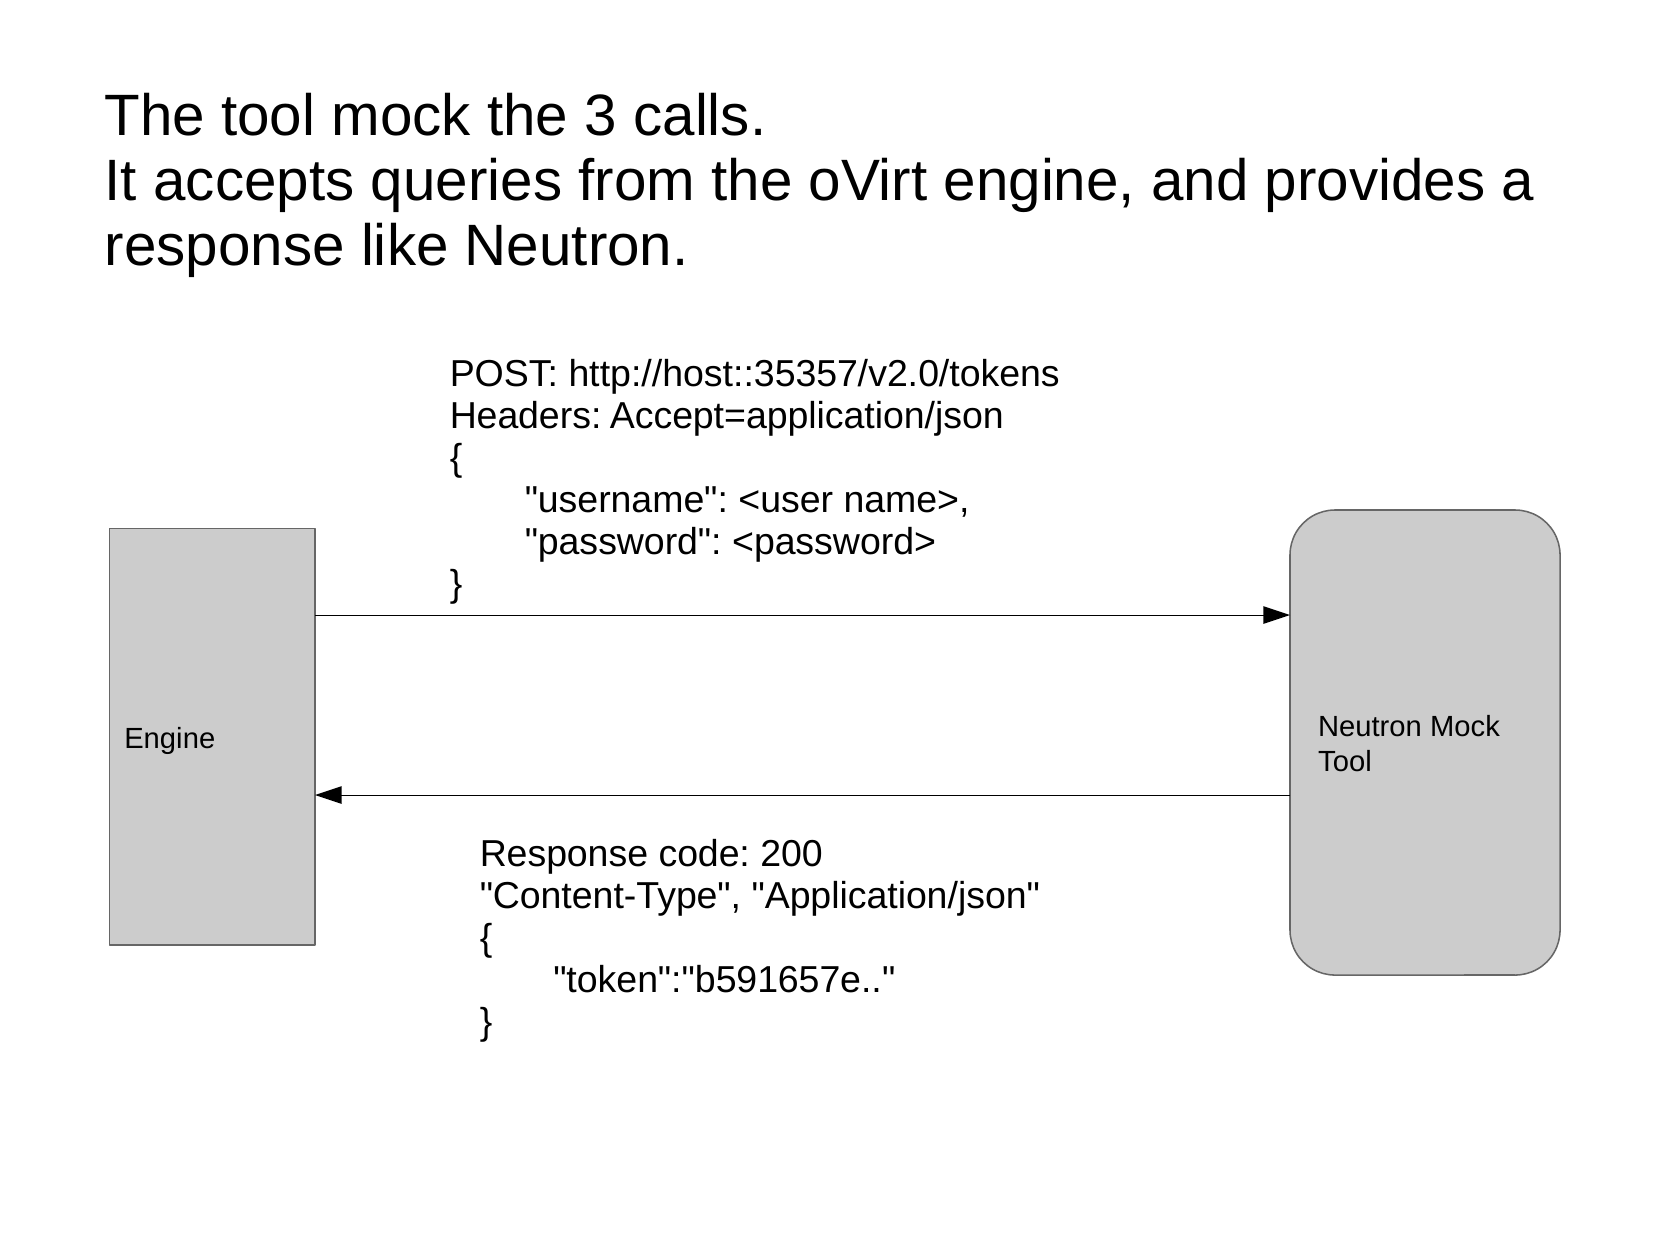

The tool mock the 3 calls.
It accepts queries from the oVirt engine, and provides a response like Neutron.
POST: http://host::35357/v2.0/tokens
Headers: Accept=application/json
{
	"username": <user name>,
 	"password": <password>
}
Neutron Mock Tool
Engine
Response code: 200
"Content-Type", "Application/json"
{
 "token":"b591657e.."
}